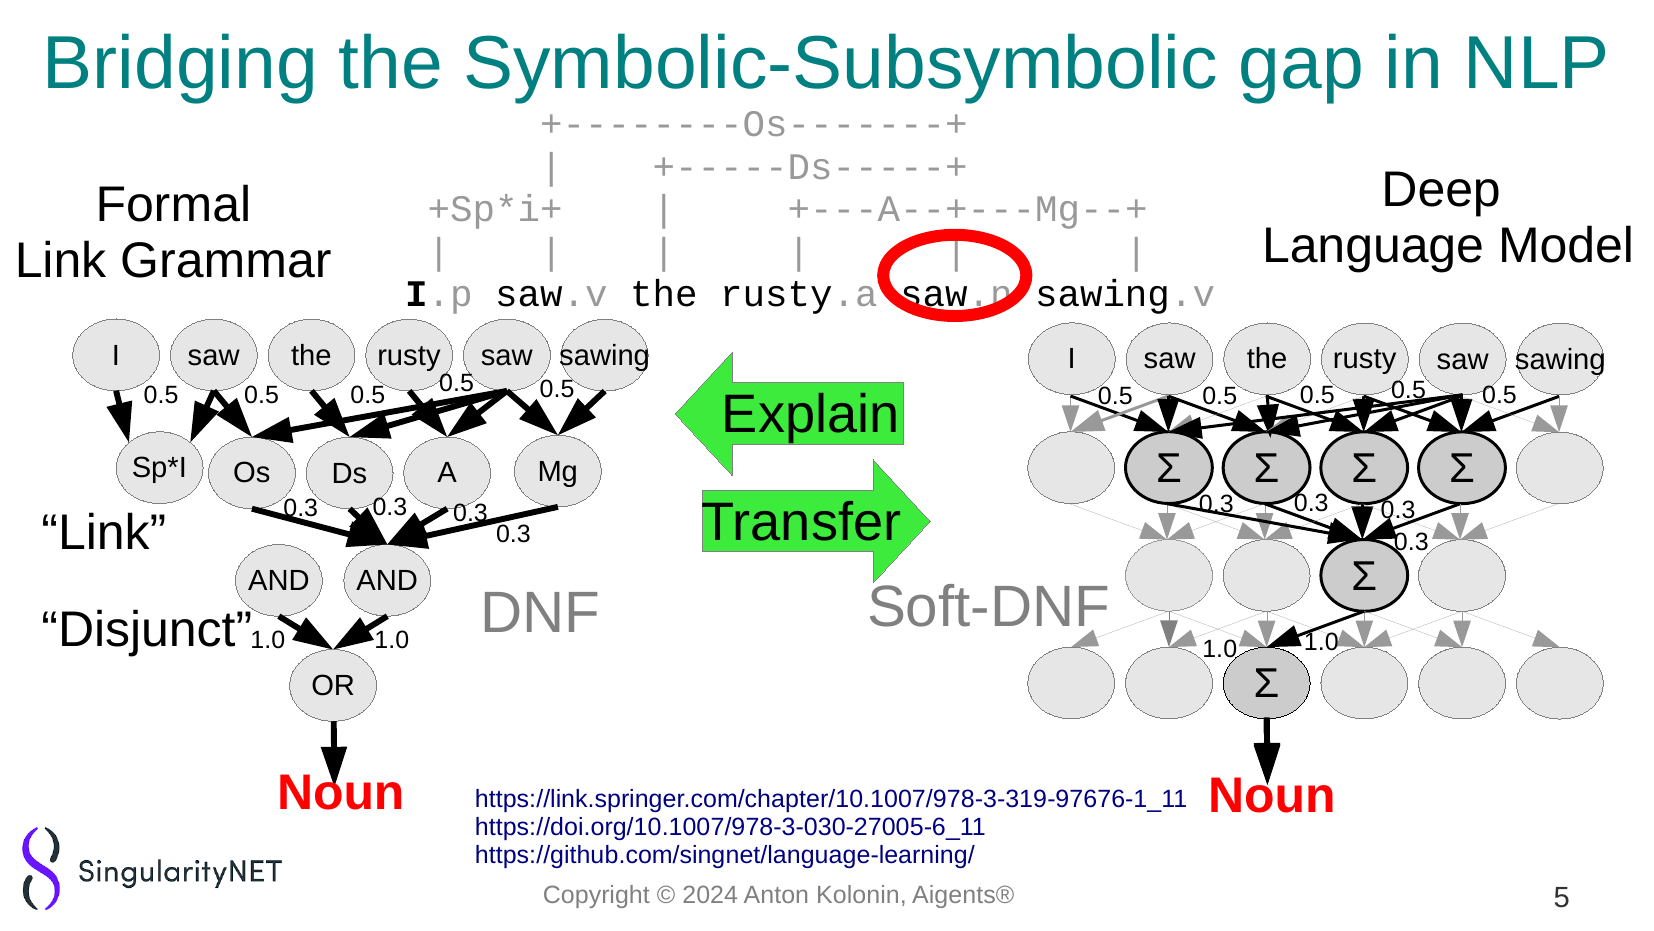

Bridging the Symbolic-Subsymbolic gap in NLP
 +--------Os-------+
 | +-----Ds-----+
 +Sp*i+ | +---A--+---Mg--+
 | | | | | |
I.p saw.v the rusty.a saw.n sawing.v
Deep
Language Model
Formal
Link Grammar
I
saw
the
rusty
saw
sawing
I
saw
the
rusty
saw
sawing
 Explain
0.5
0.5
0.5
0.5
0.5
0.5
0.5
0.5
0.5
0.5
Σ
Sp*I
Σ
Σ
Σ
Mg
Os
A
Ds
Transfer
0.3
0.3
0.3
0.3
0.3
0.3
“Link”
0.3
0.3
Σ
AND
AND
Soft-DNF
DNF
“Disjunct”
1.0
1.0
1.0
1.0
Σ
OR
Noun
Noun
https://link.springer.com/chapter/10.1007/978-3-319-97676-1_11
https://doi.org/10.1007/978-3-030-27005-6_11
https://github.com/singnet/language-learning/
Copyright © 2024 Anton Kolonin, Aigents®
5